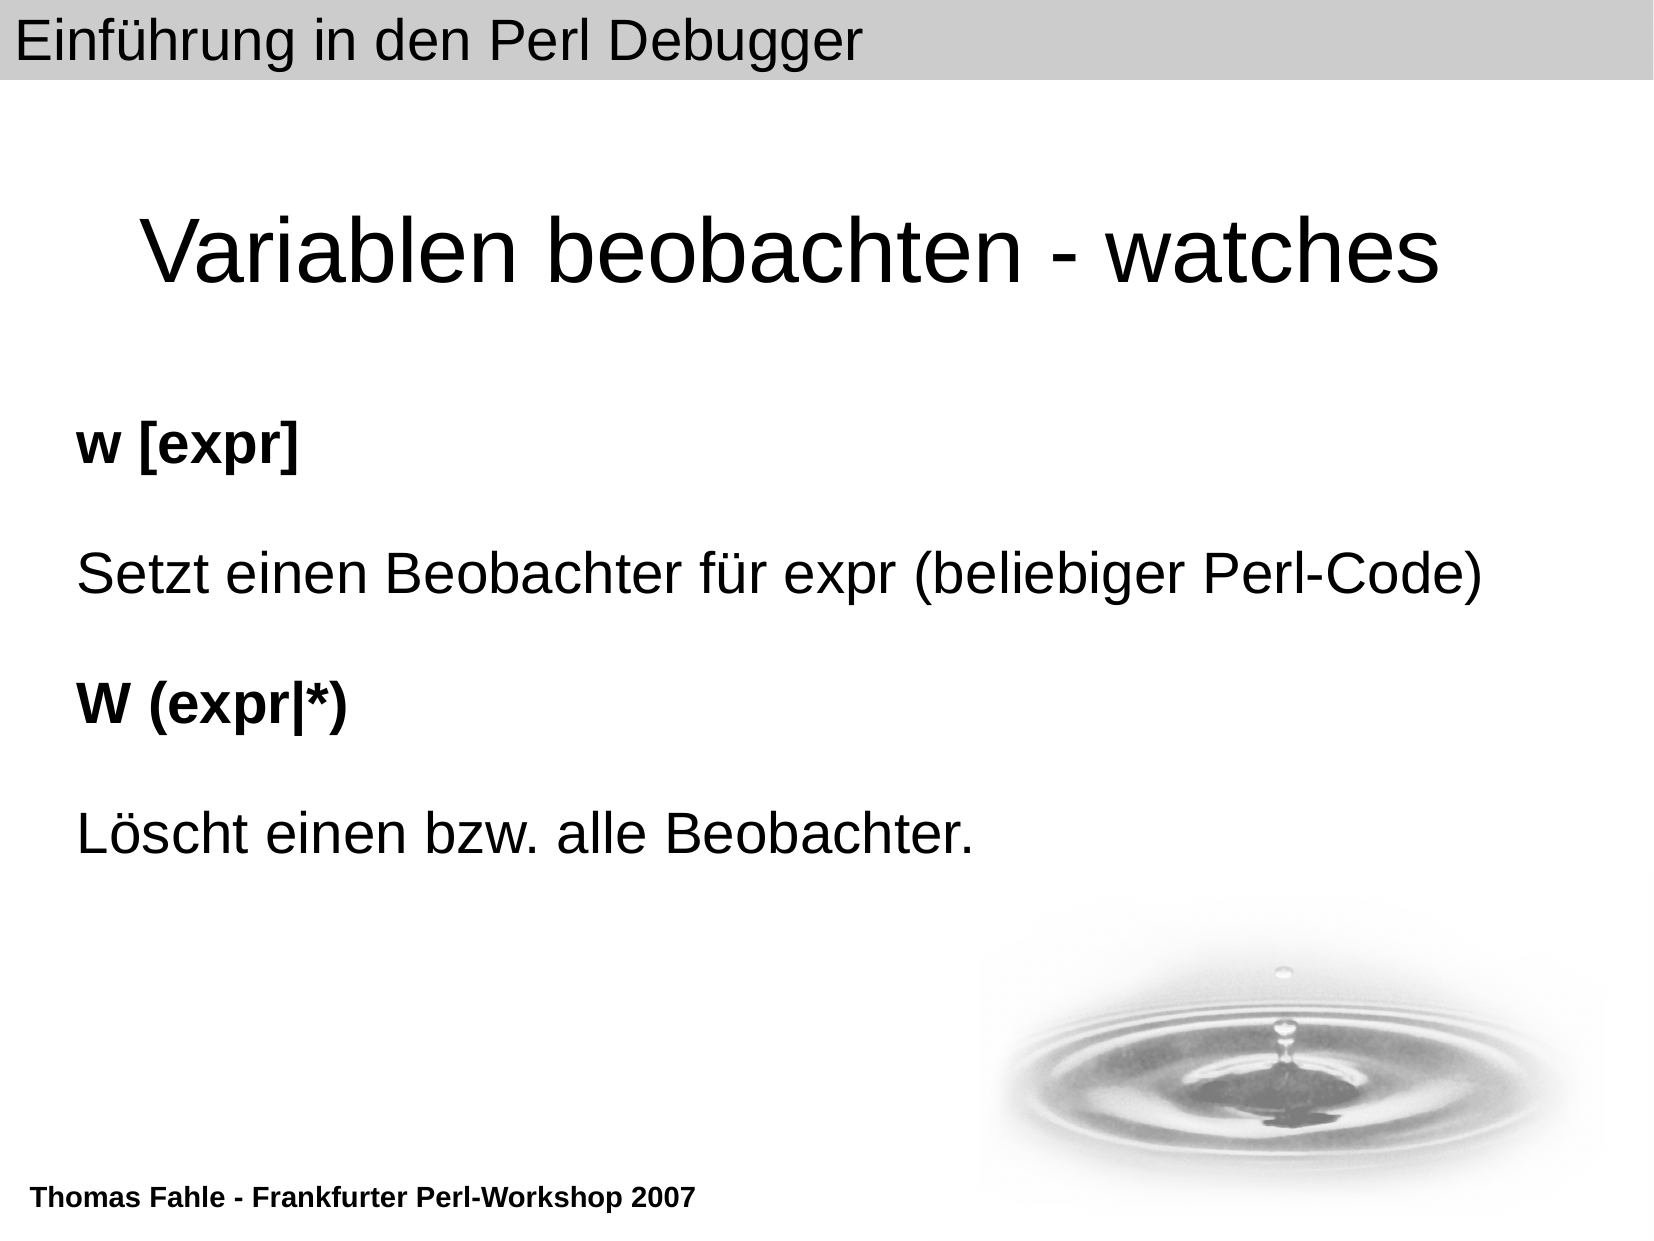

# Variablen beobachten - watches
w [expr]
Setzt einen Beobachter für expr (beliebiger Perl-Code)
W (expr|*)
Löscht einen bzw. alle Beobachter.